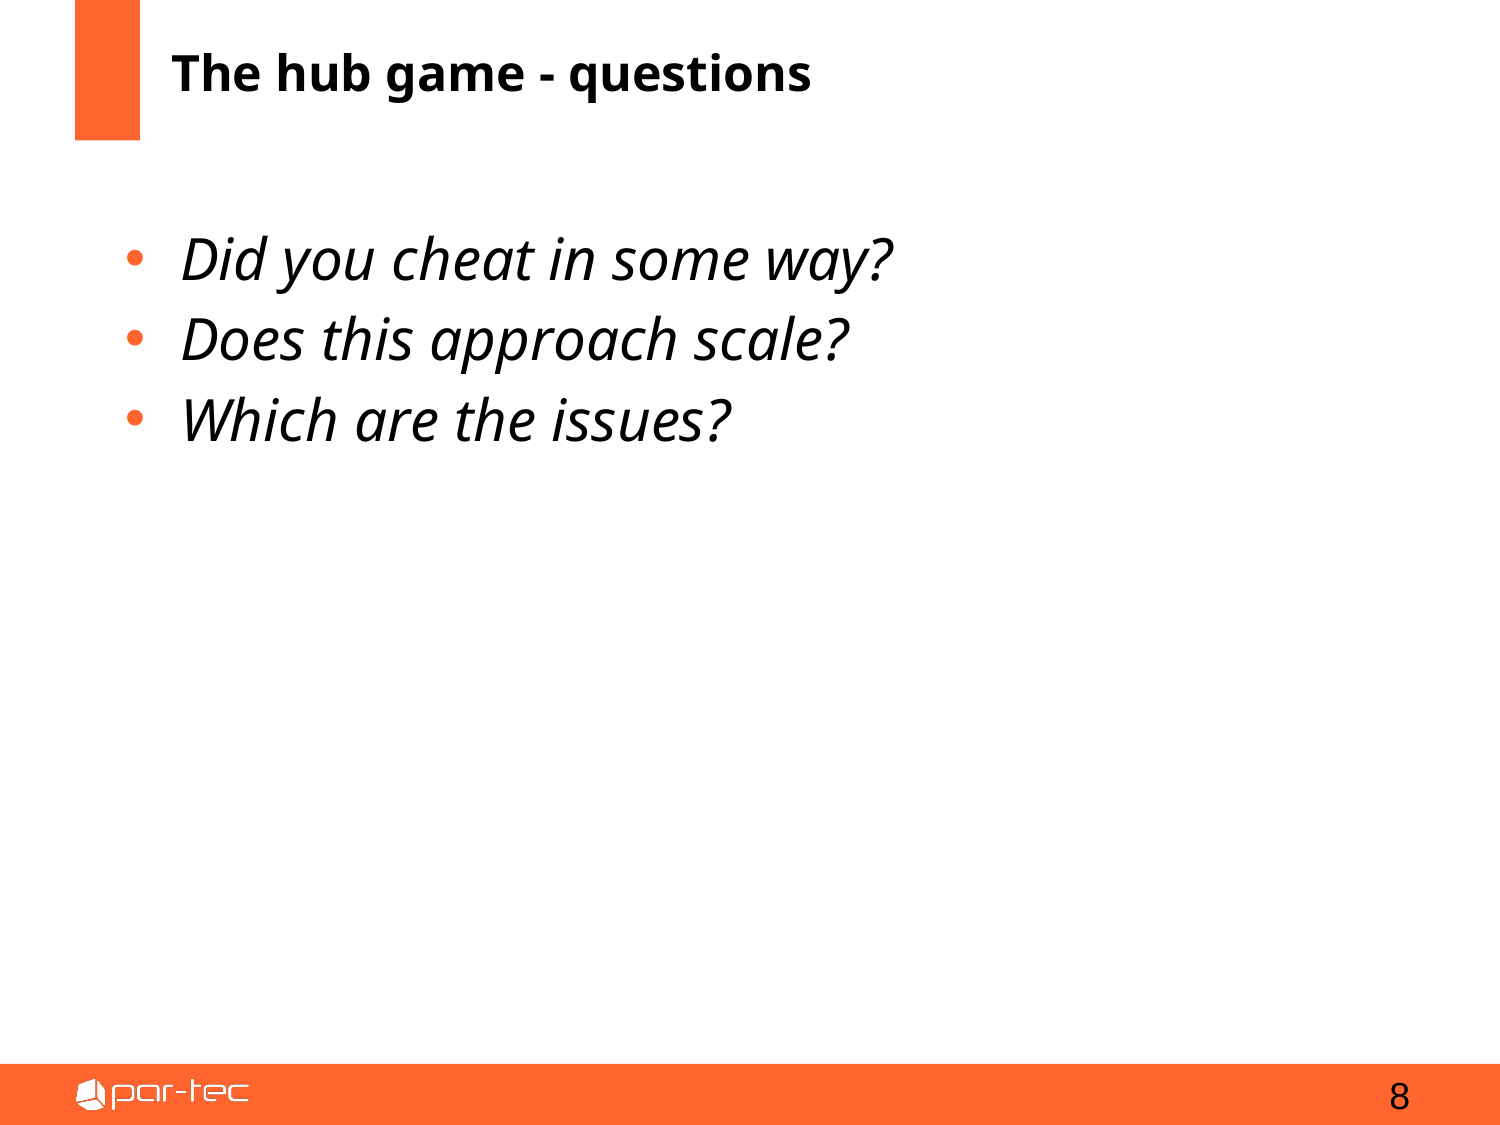

The hub game - questions
Did you cheat in some way?
Does this approach scale?
Which are the issues?